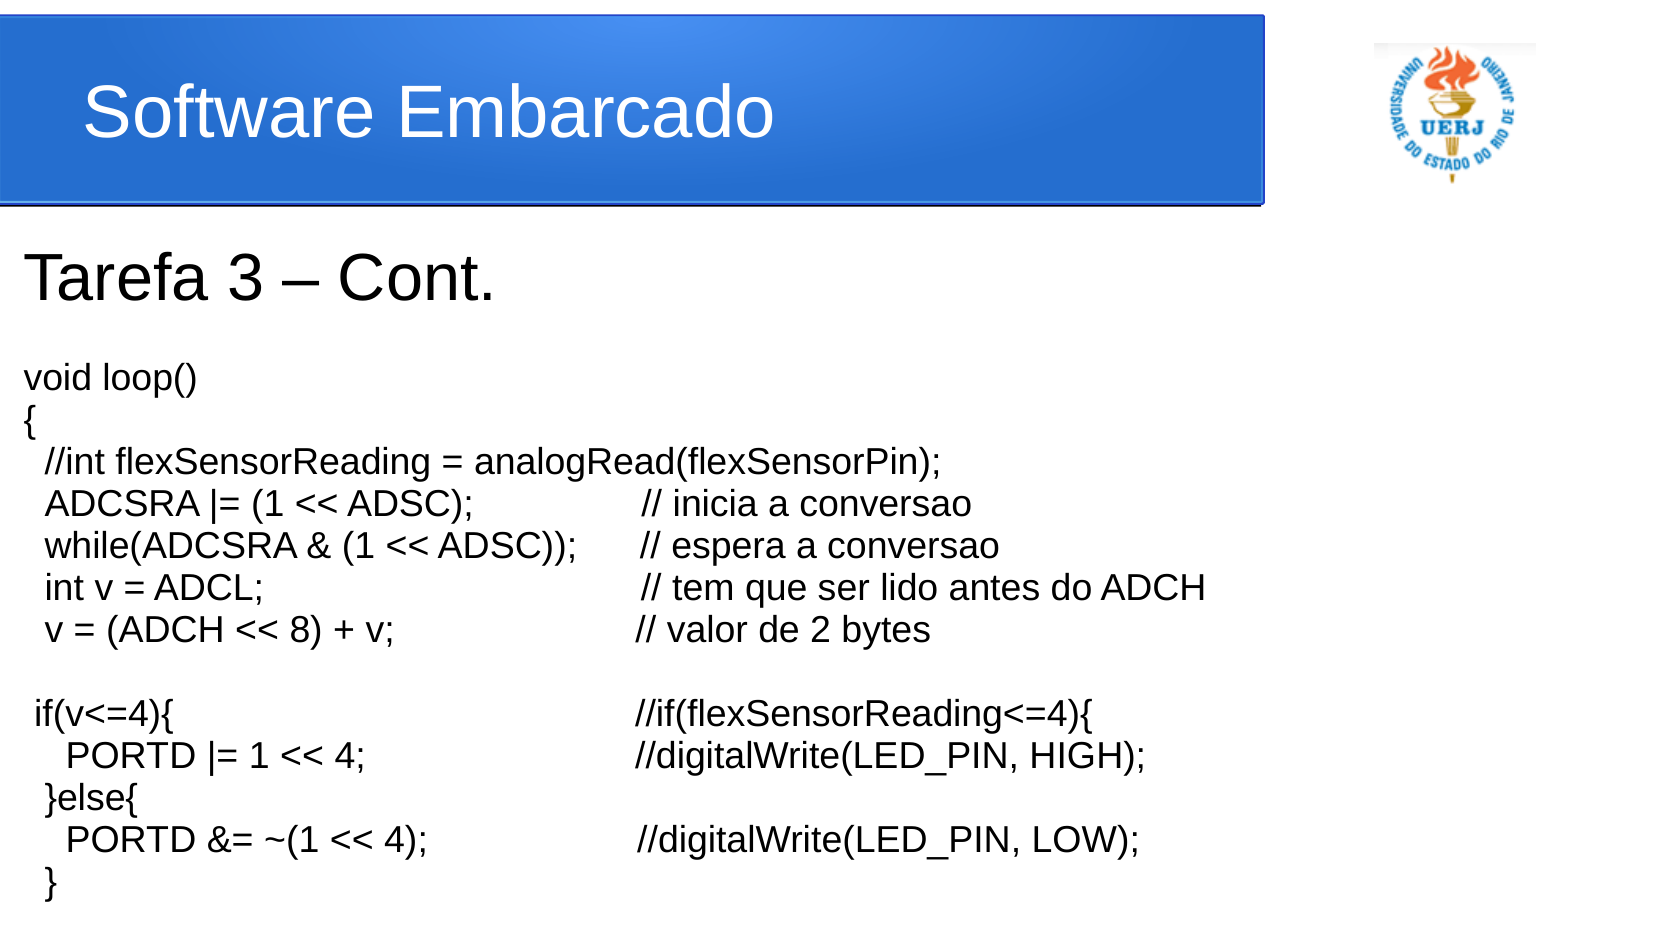

# Software Embarcado
Tarefa 3 – Cont.
void loop()
{
 //int flexSensorReading = analogRead(flexSensorPin);
 ADCSRA |= (1 << ADSC); // inicia a conversao
 while(ADCSRA & (1 << ADSC)); // espera a conversao
 int v = ADCL; // tem que ser lido antes do ADCH
 v = (ADCH << 8) + v; // valor de 2 bytes
 if(v<=4){ 		 //if(flexSensorReading<=4){
 PORTD |= 1 << 4; 	 //digitalWrite(LED_PIN, HIGH);
 }else{
 PORTD &= ~(1 << 4); //digitalWrite(LED_PIN, LOW);
 }